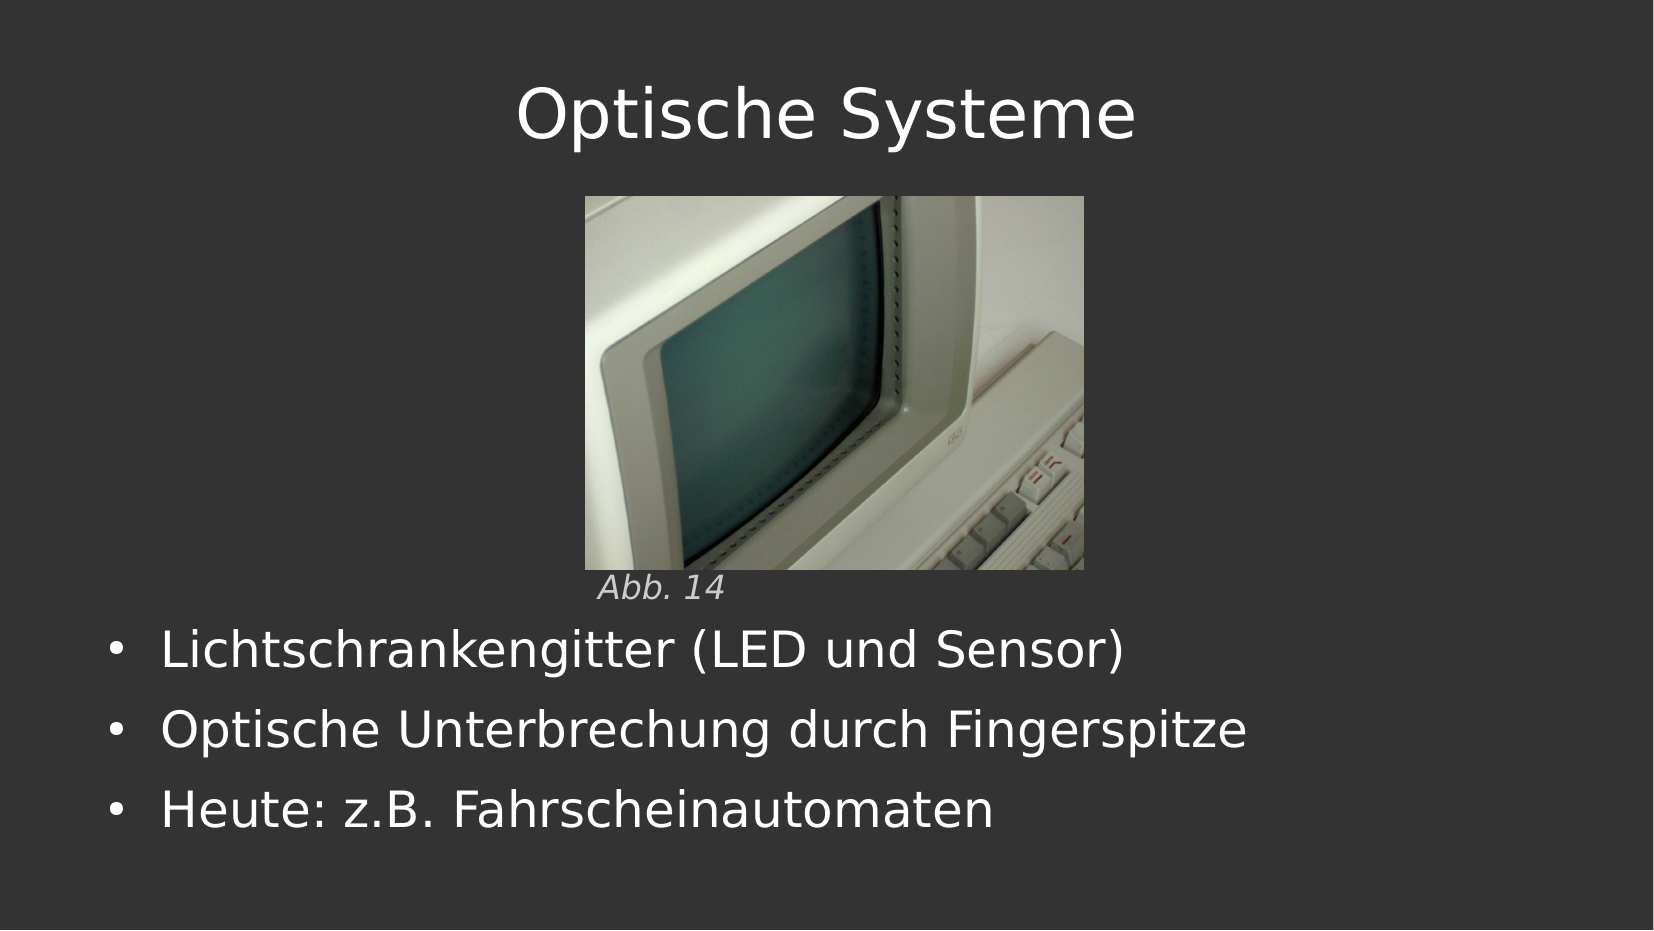

# Optische Systeme
Lichtschrankengitter (LED und Sensor)
Optische Unterbrechung durch Fingerspitze
Heute: z.B. Fahrscheinautomaten
Abb. 14